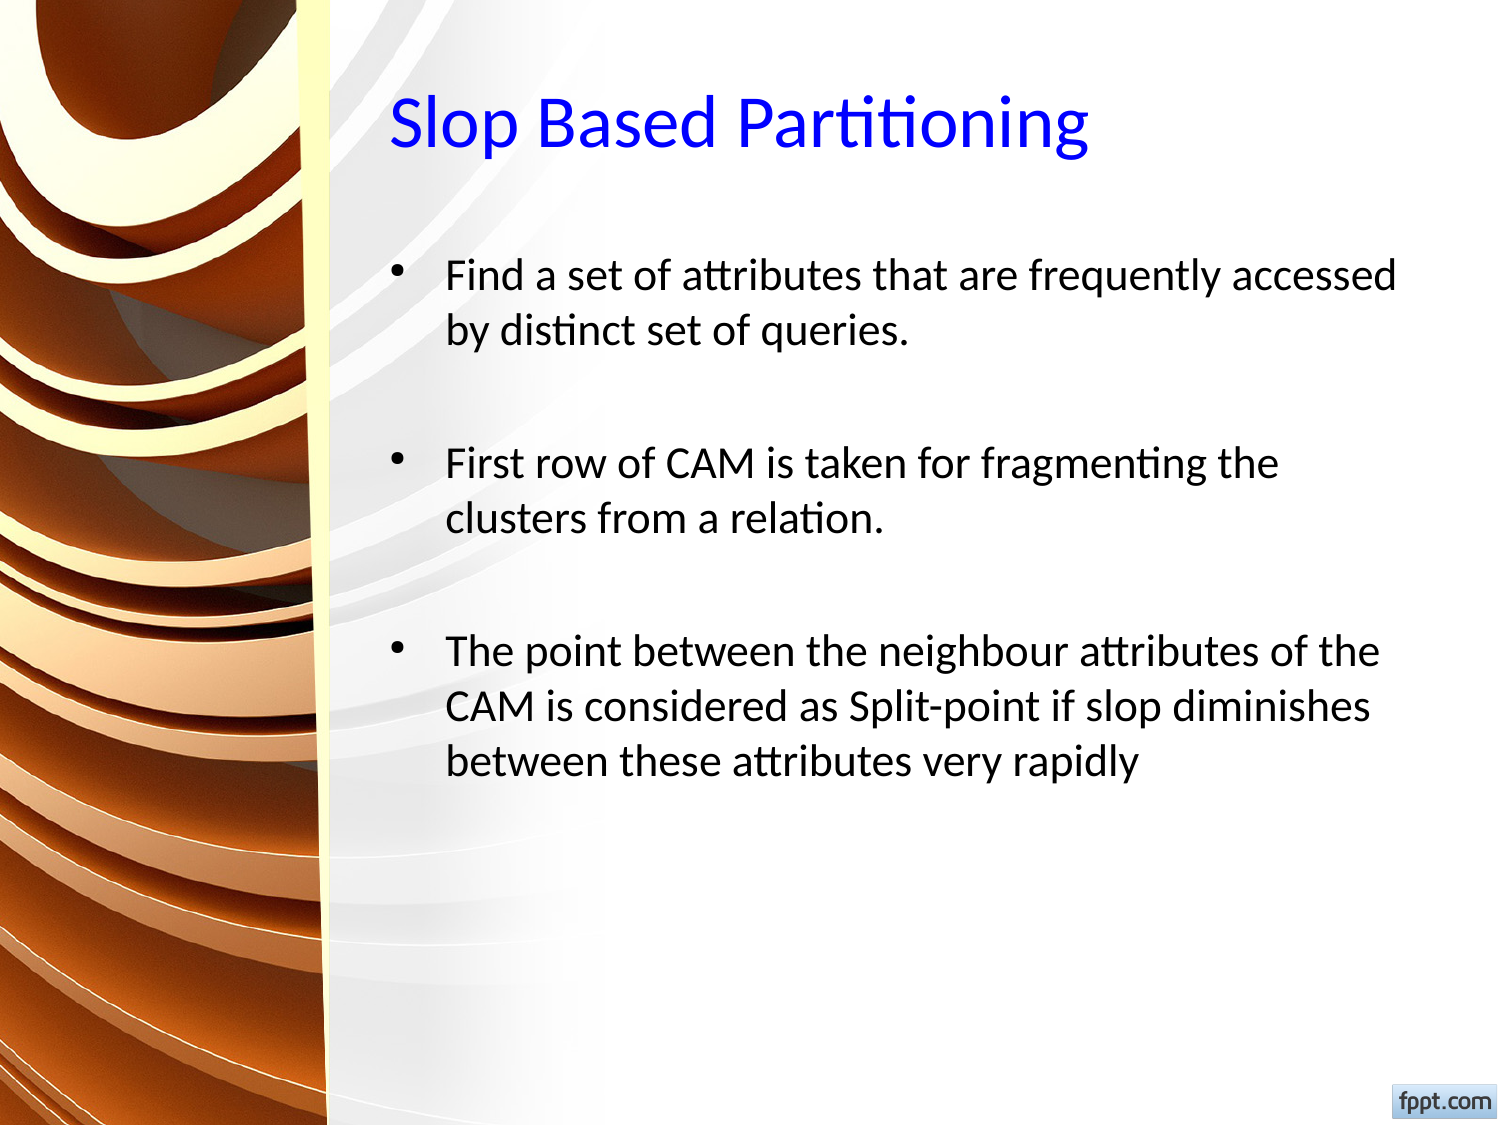

# Slop Based Partitioning
Find a set of attributes that are frequently accessed by distinct set of queries.
First row of CAM is taken for fragmenting the clusters from a relation.
The point between the neighbour attributes of the CAM is considered as Split-point if slop diminishes between these attributes very rapidly